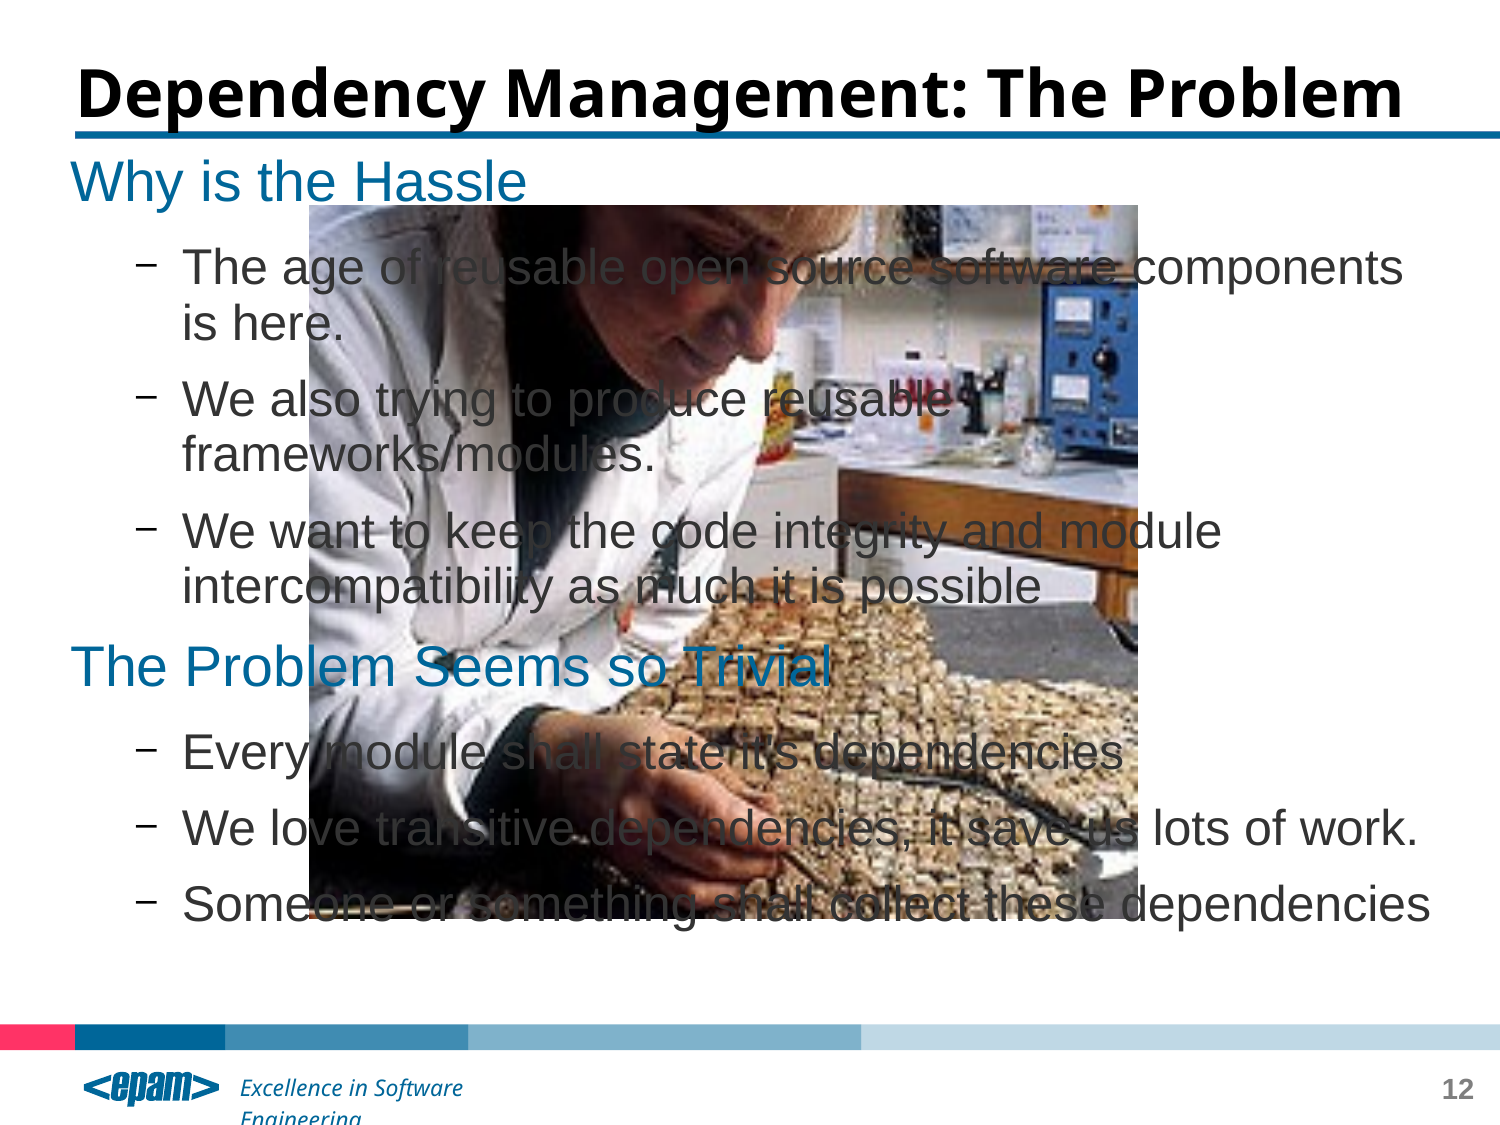

Dependency Management: The Problem
# Why is the Hassle
The age of reusable open source software components is here.
We also trying to produce reusable frameworks/modules.
We want to keep the code integrity and module intercompatibility as much it is possible
The Problem Seems so Trivial
Every module shall state it's dependencies
We love transitive dependencies, it save us lots of work.
Someone or something shall collect these dependencies